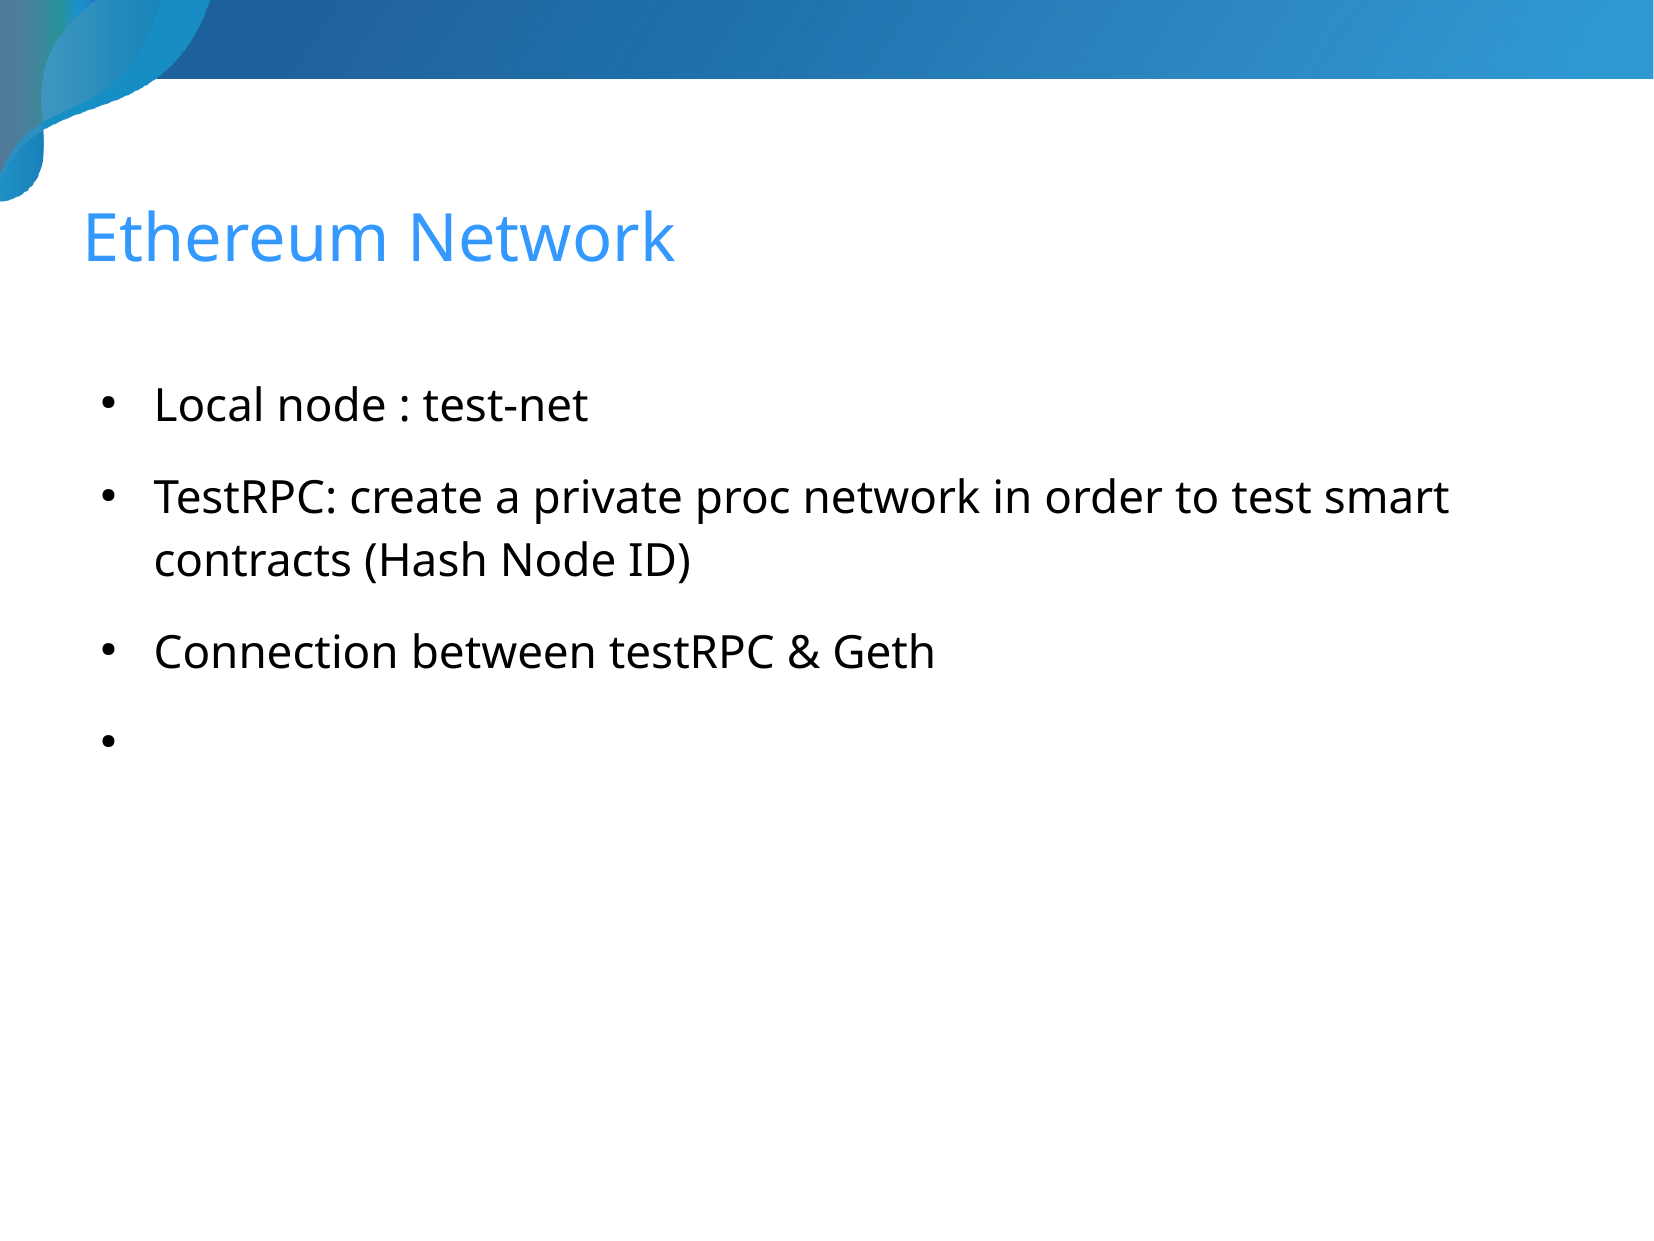

# Ethereum Network
Local node : test-net
TestRPC: create a private proc network in order to test smart contracts (Hash Node ID)
Connection between testRPC & Geth